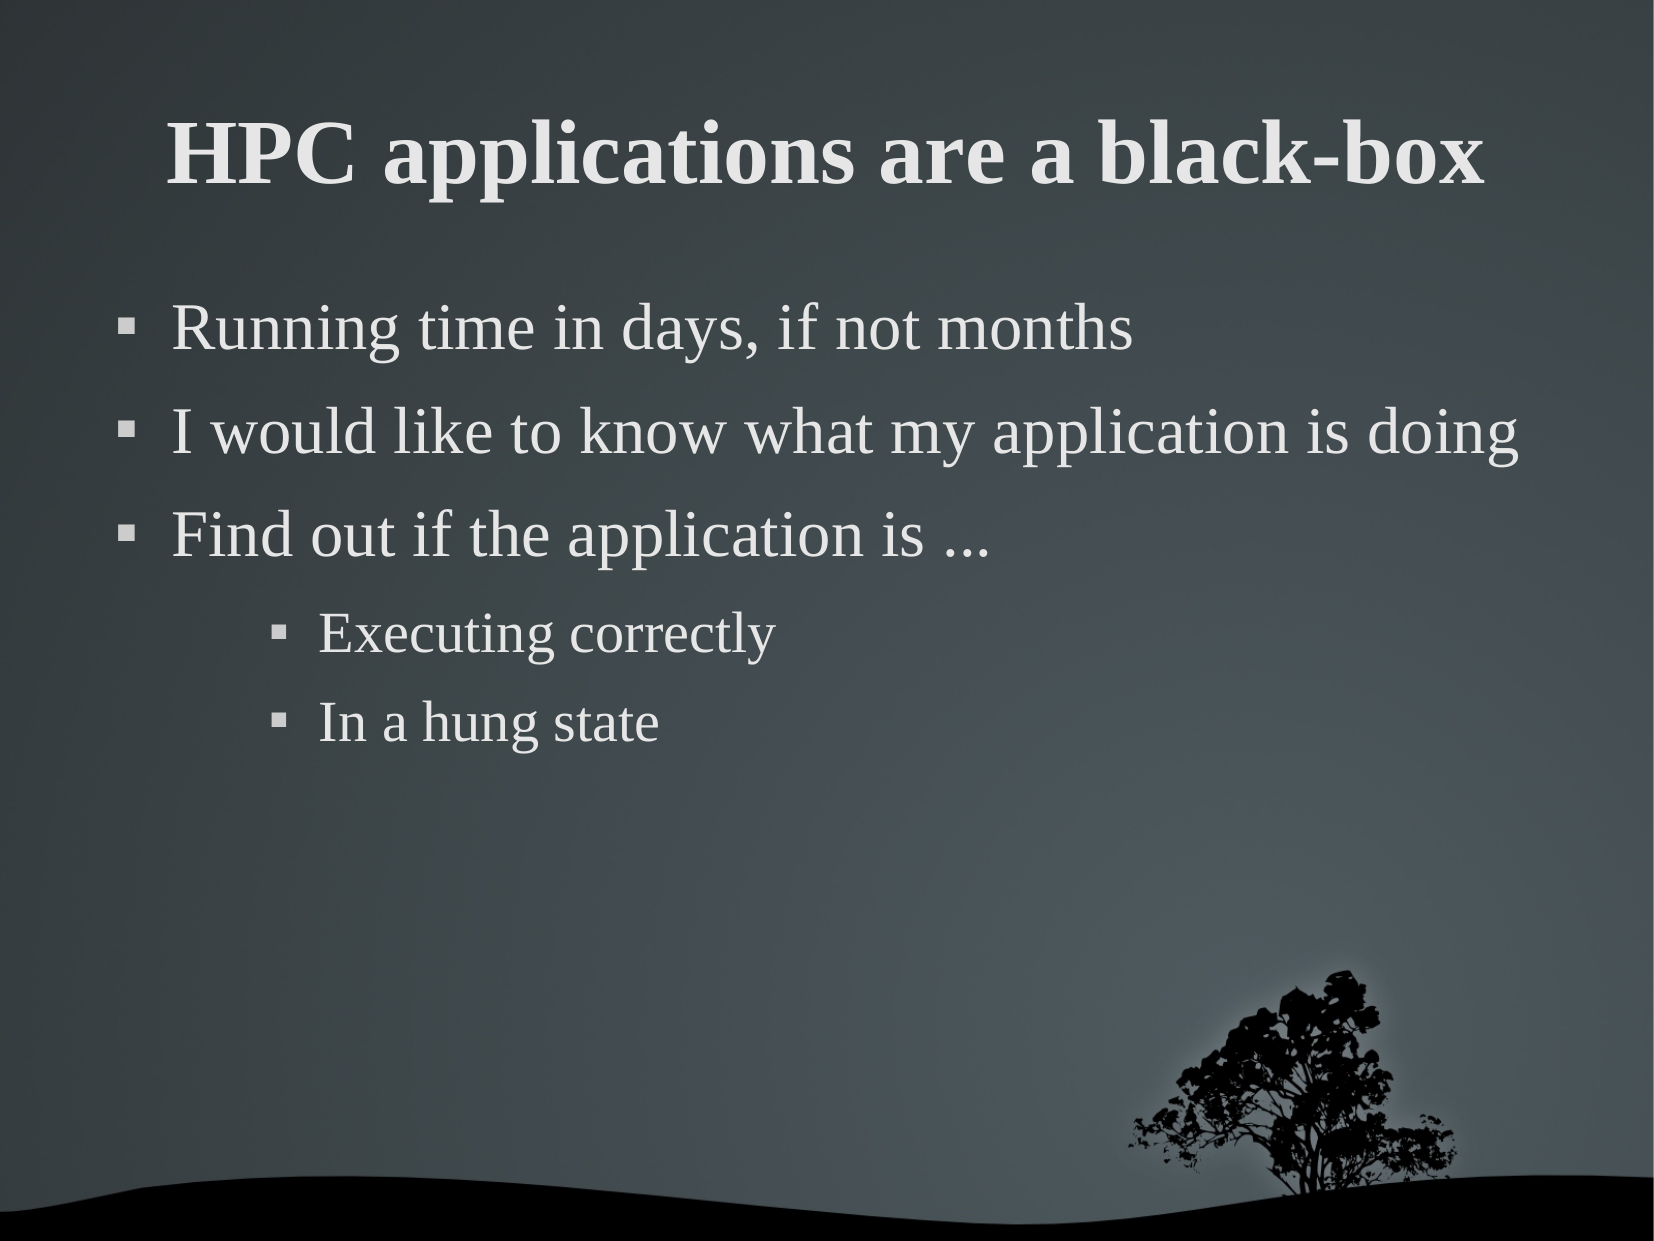

# HPC applications are a black-box
Running time in days, if not months
I would like to know what my application is doing
Find out if the application is ...
Executing correctly
In a hung state